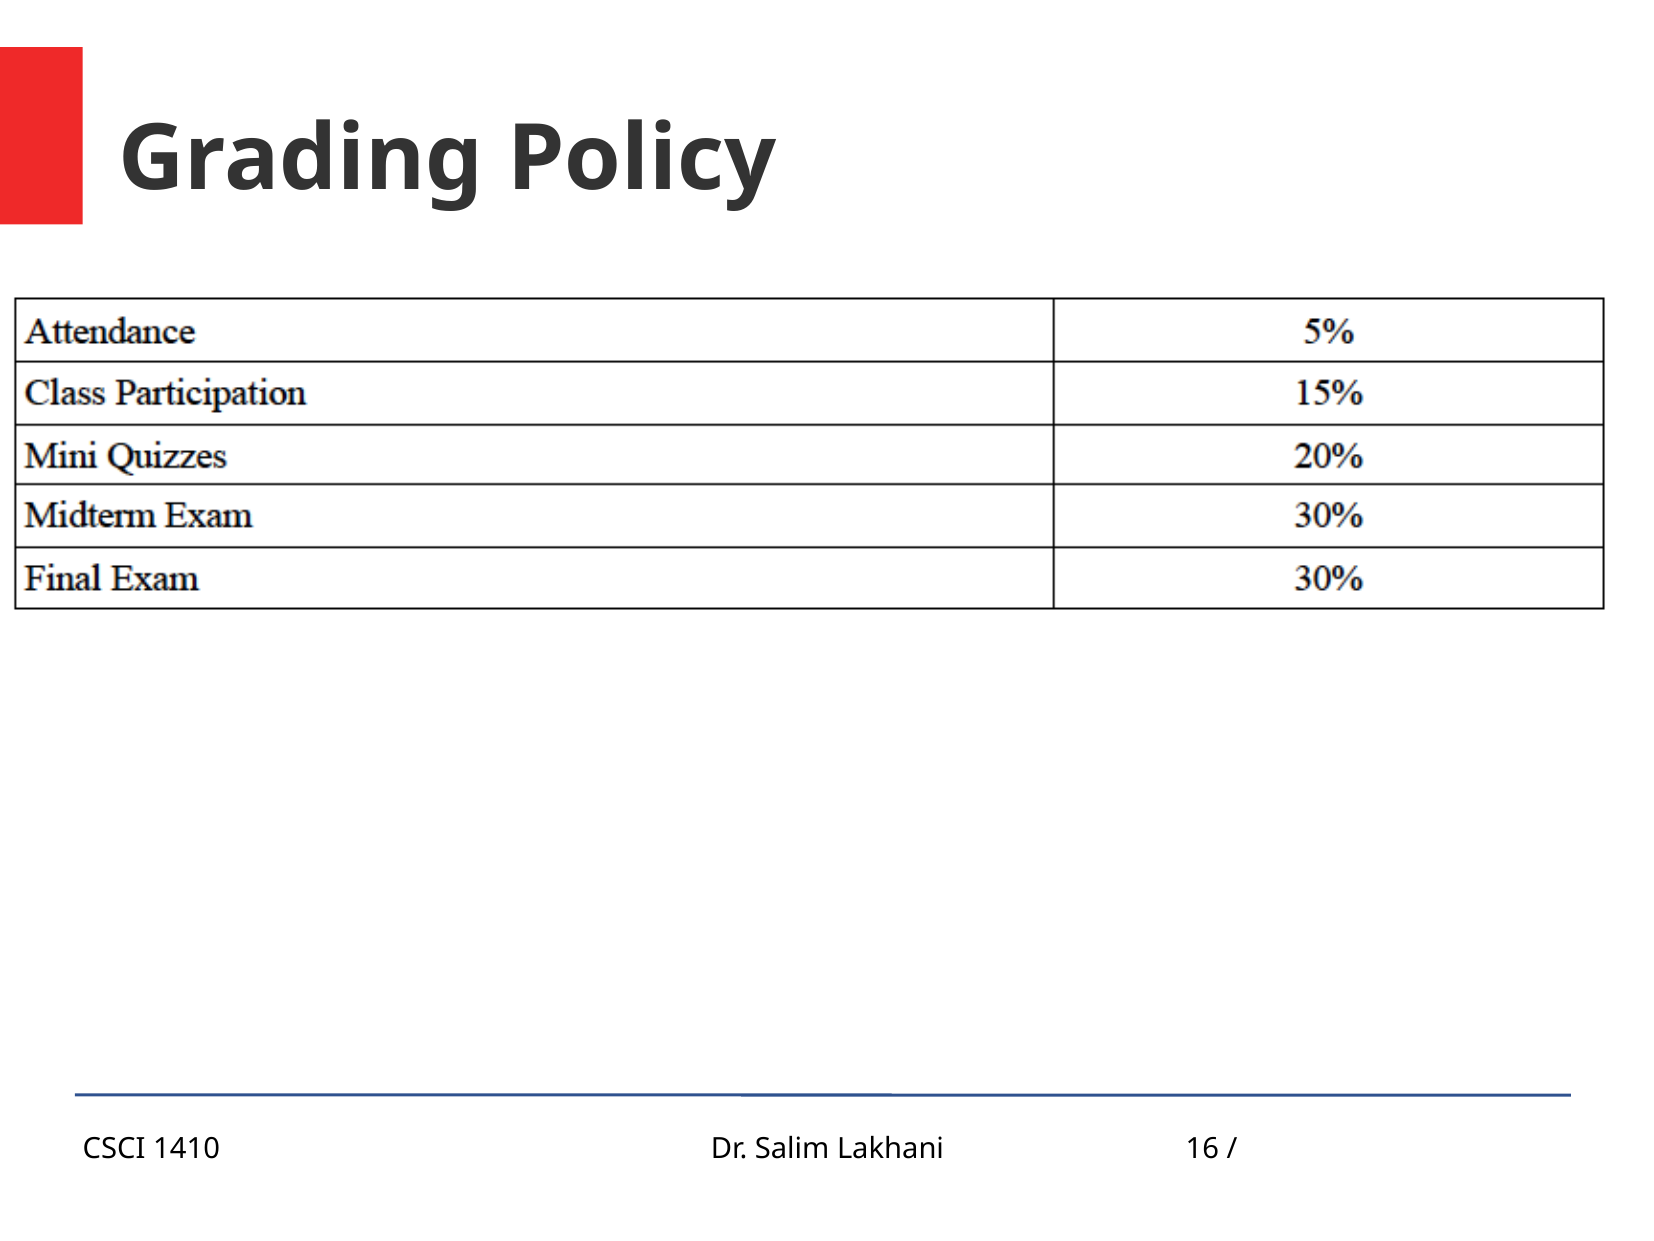

# Grading Policy
CSCI 1410
Dr. Salim Lakhani